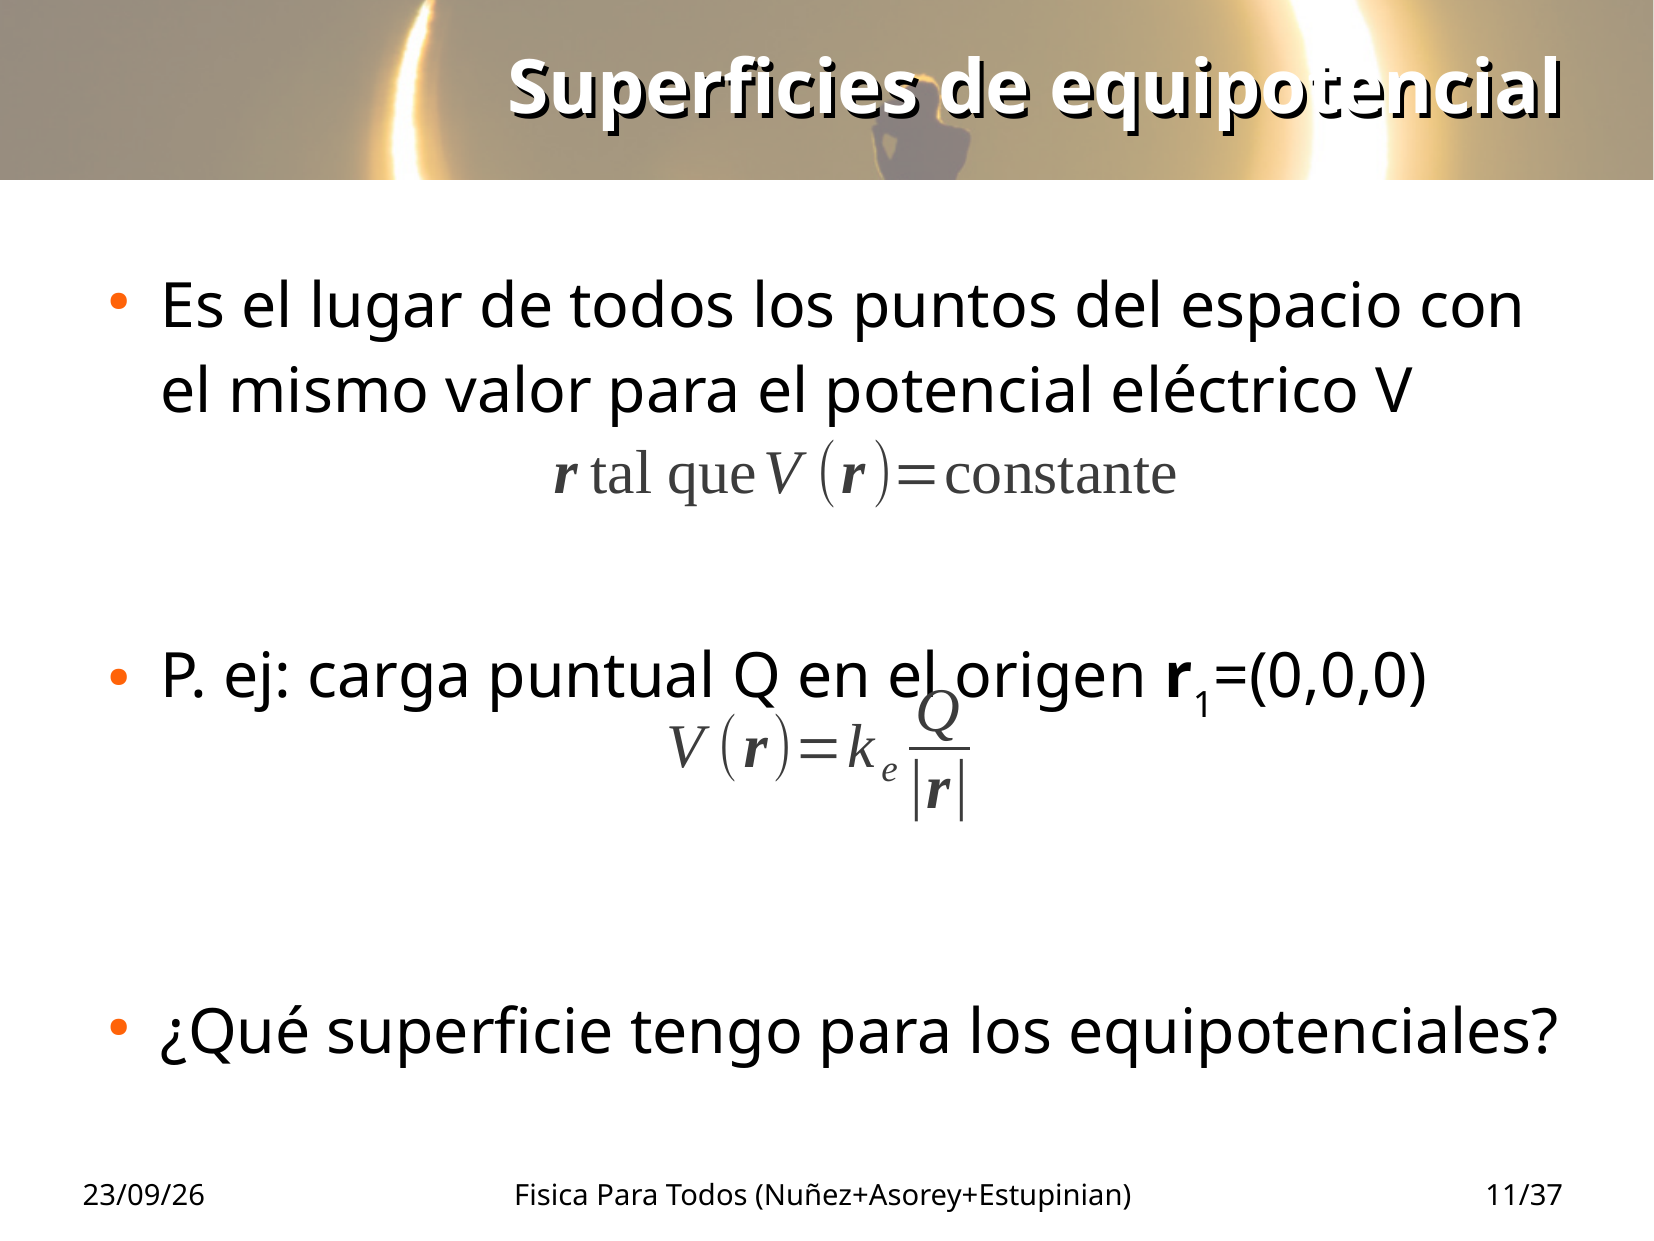

# Superficies de equipotencial
Es el lugar de todos los puntos del espacio con el mismo valor para el potencial eléctrico V
P. ej: carga puntual Q en el origen r1=(0,0,0)
¿Qué superficie tengo para los equipotenciales?
Fisica Para Todos (Nuñez+Asorey+Estupinian)
11